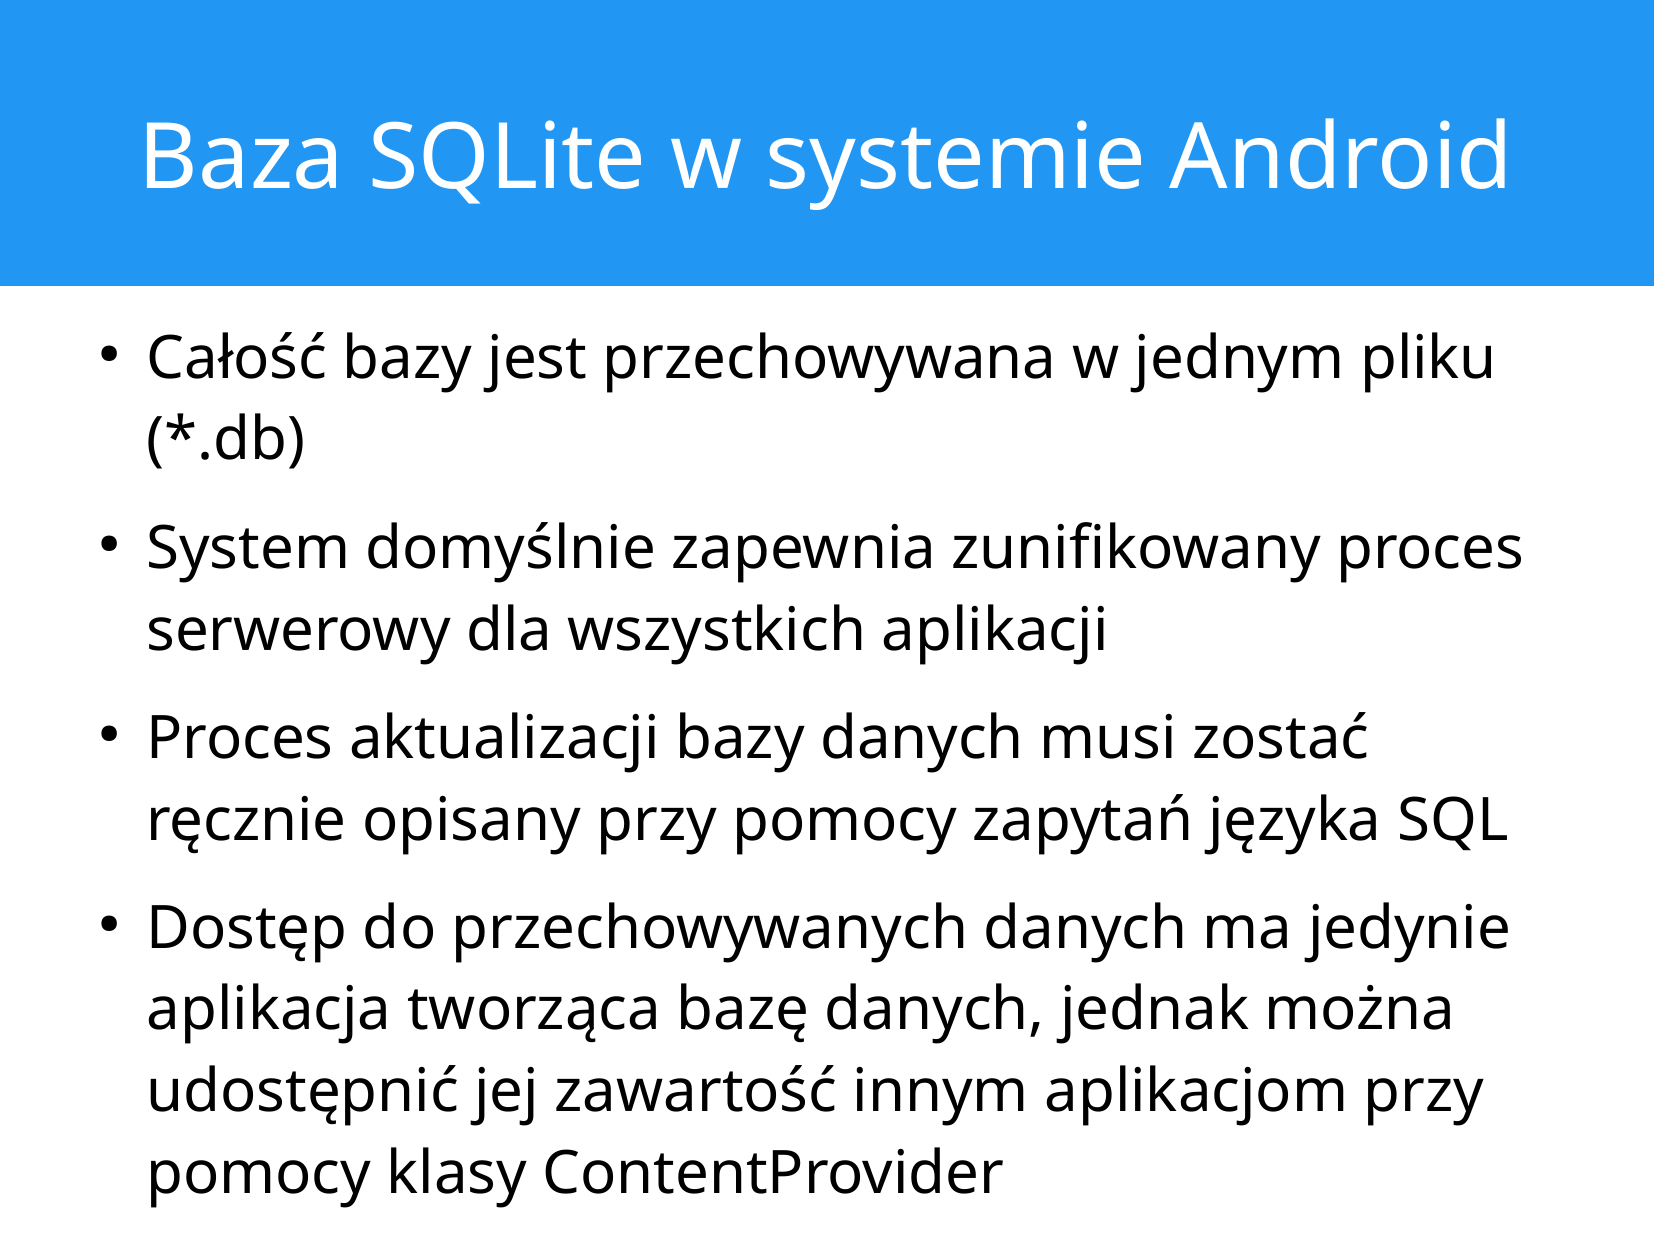

# Baza SQLite w systemie Android
Całość bazy jest przechowywana w jednym pliku (*.db)
System domyślnie zapewnia zunifikowany proces serwerowy dla wszystkich aplikacji
Proces aktualizacji bazy danych musi zostać ręcznie opisany przy pomocy zapytań języka SQL
Dostęp do przechowywanych danych ma jedynie aplikacja tworząca bazę danych, jednak można udostępnić jej zawartość innym aplikacjom przy pomocy klasy ContentProvider